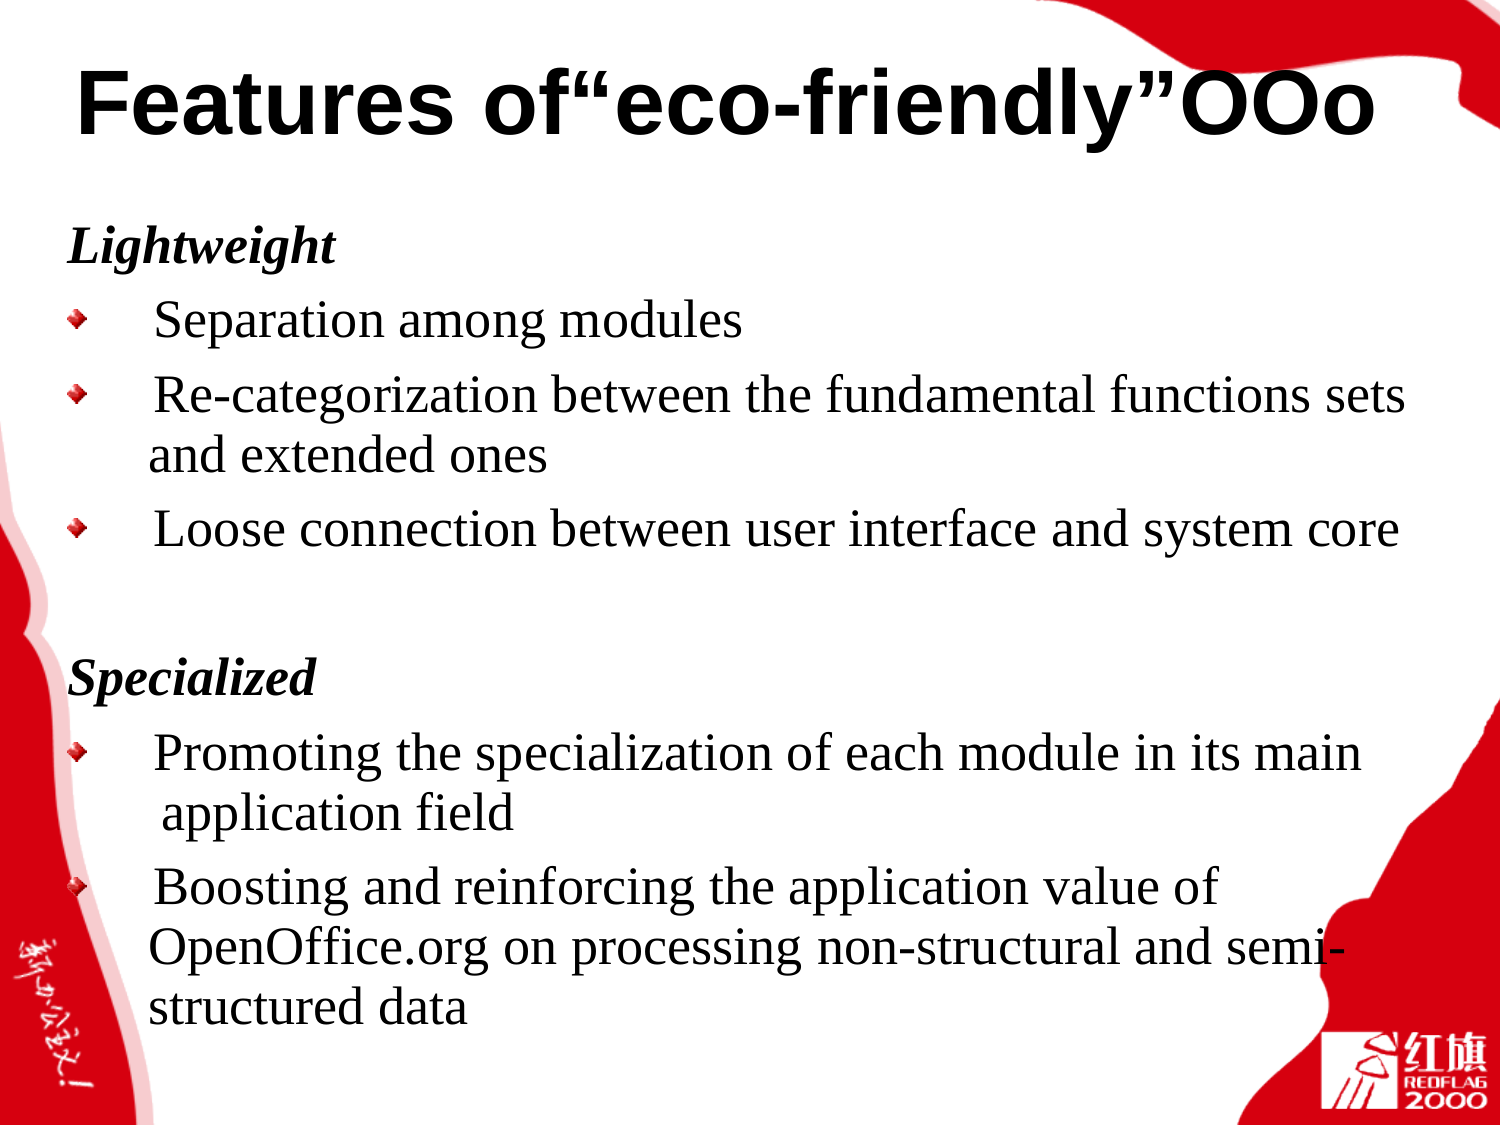

# Features of“eco-friendly”OOo
Lightweight
 Separation among modules
 Re-categorization between the fundamental functions sets and extended ones
 Loose connection between user interface and system core
Specialized
 Promoting the specialization of each module in its main application field
 Boosting and reinforcing the application value of OpenOffice.org on processing non-structural and semi- structured data